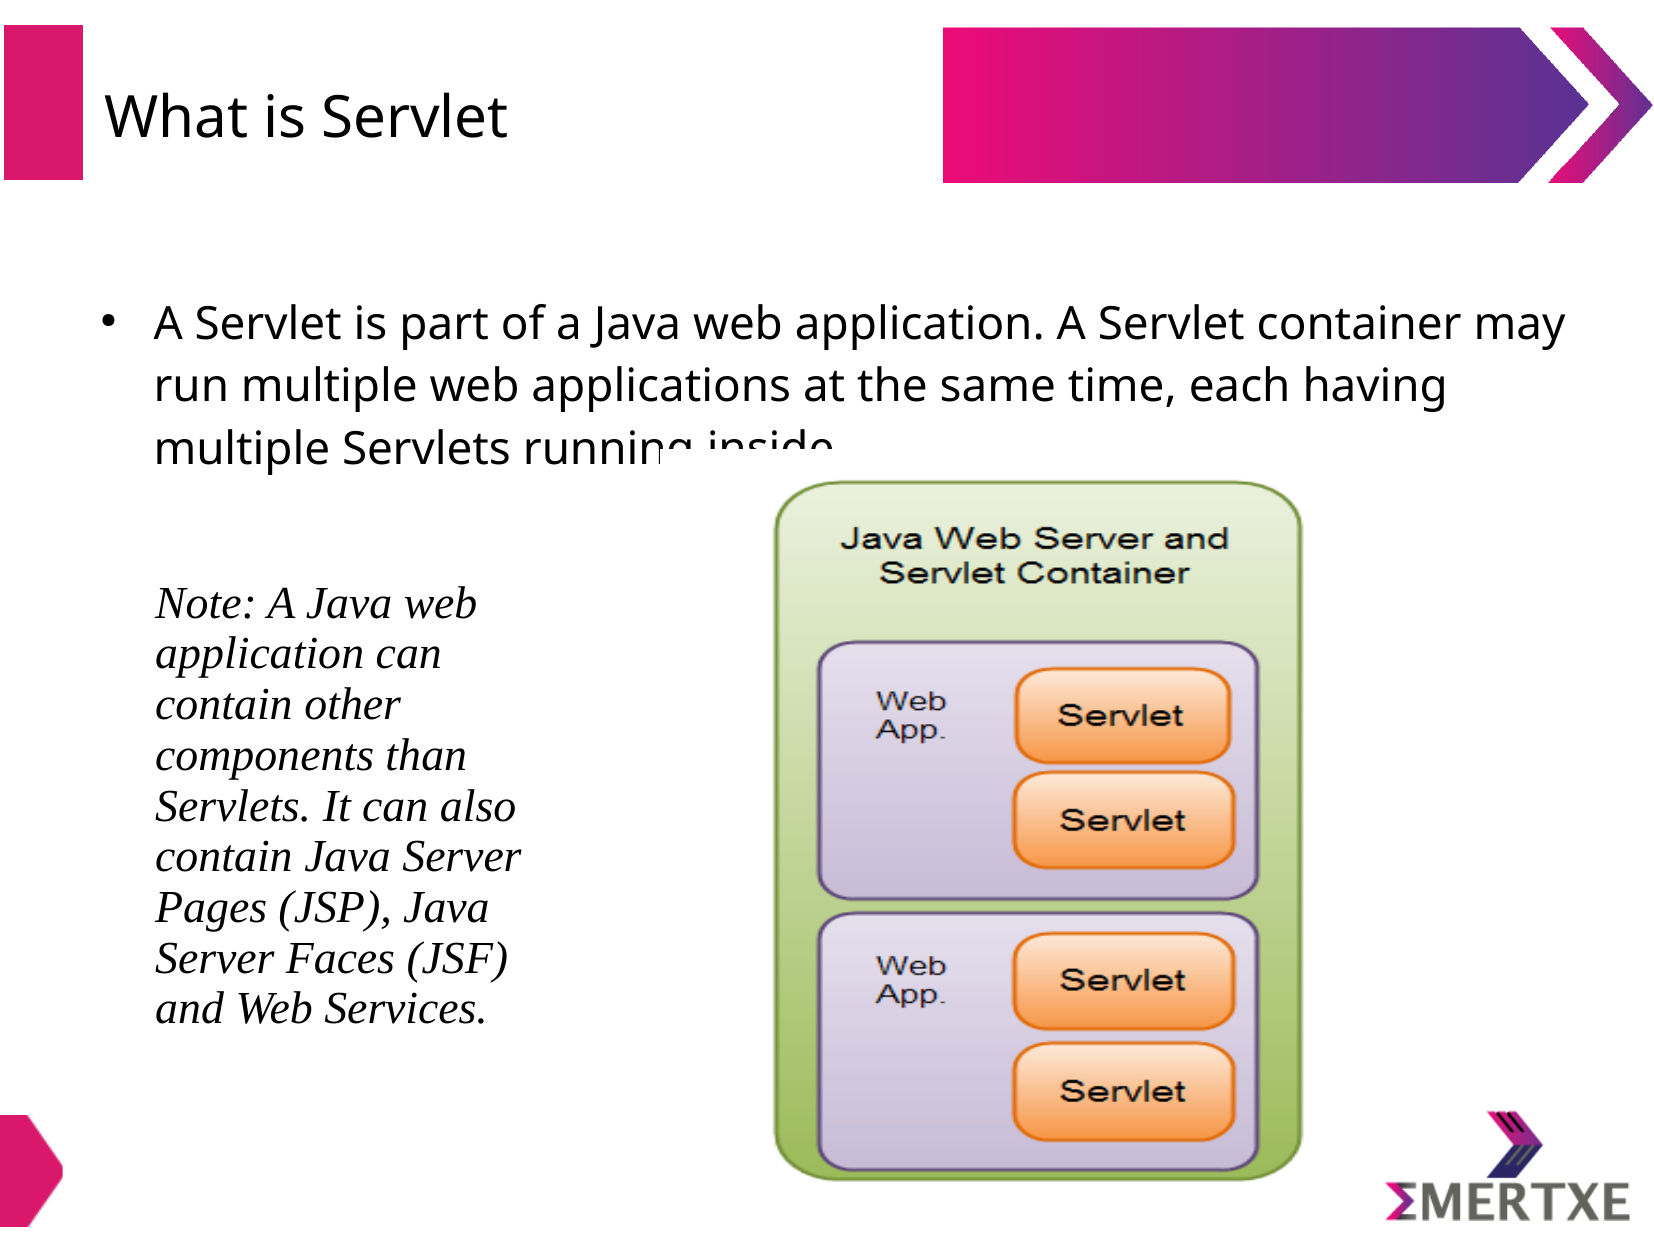

# What is Servlet
A Servlet is part of a Java web application. A Servlet container may run multiple web applications at the same time, each having multiple Servlets running inside.
Note: A Java web application can contain other components than Servlets. It can also contain Java Server Pages (JSP), Java Server Faces (JSF) and Web Services.